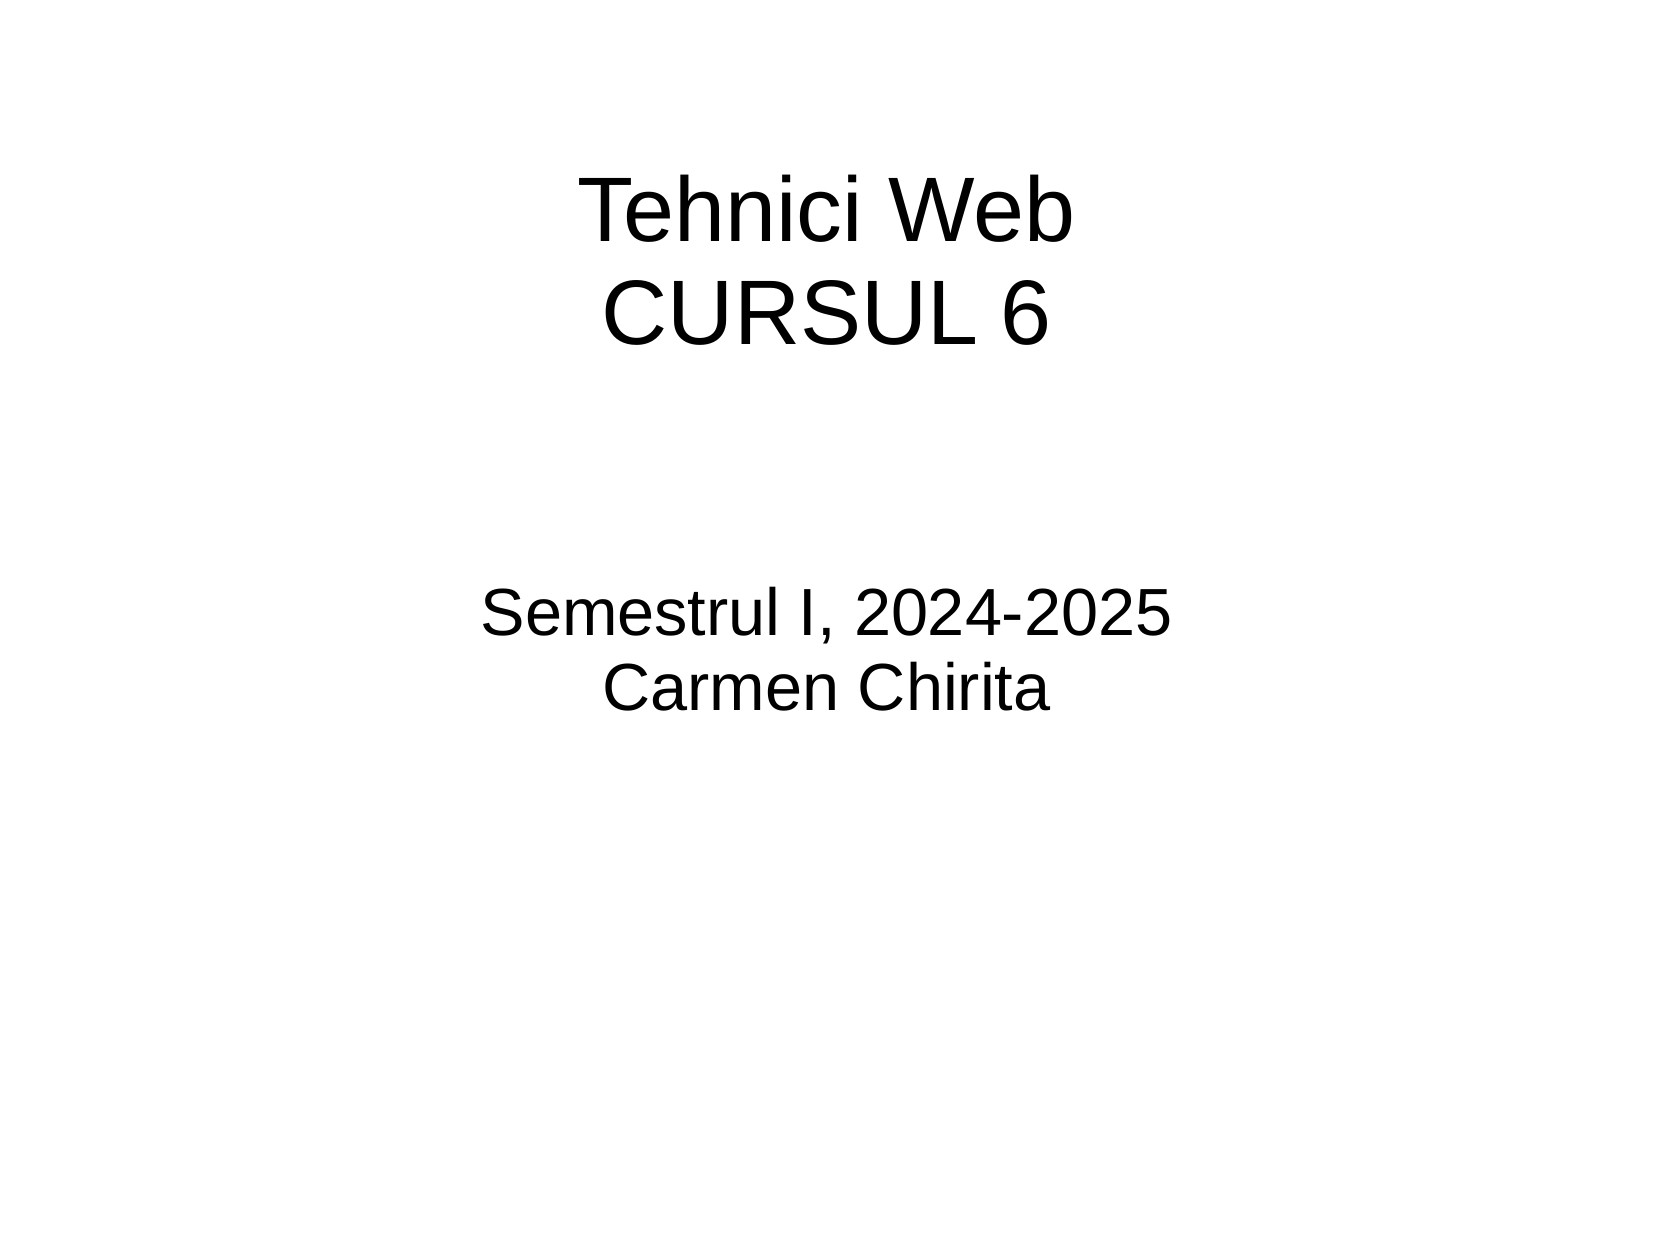

# Tehnici Web CURSUL 6
Semestrul I, 2024-2025
Carmen Chirita